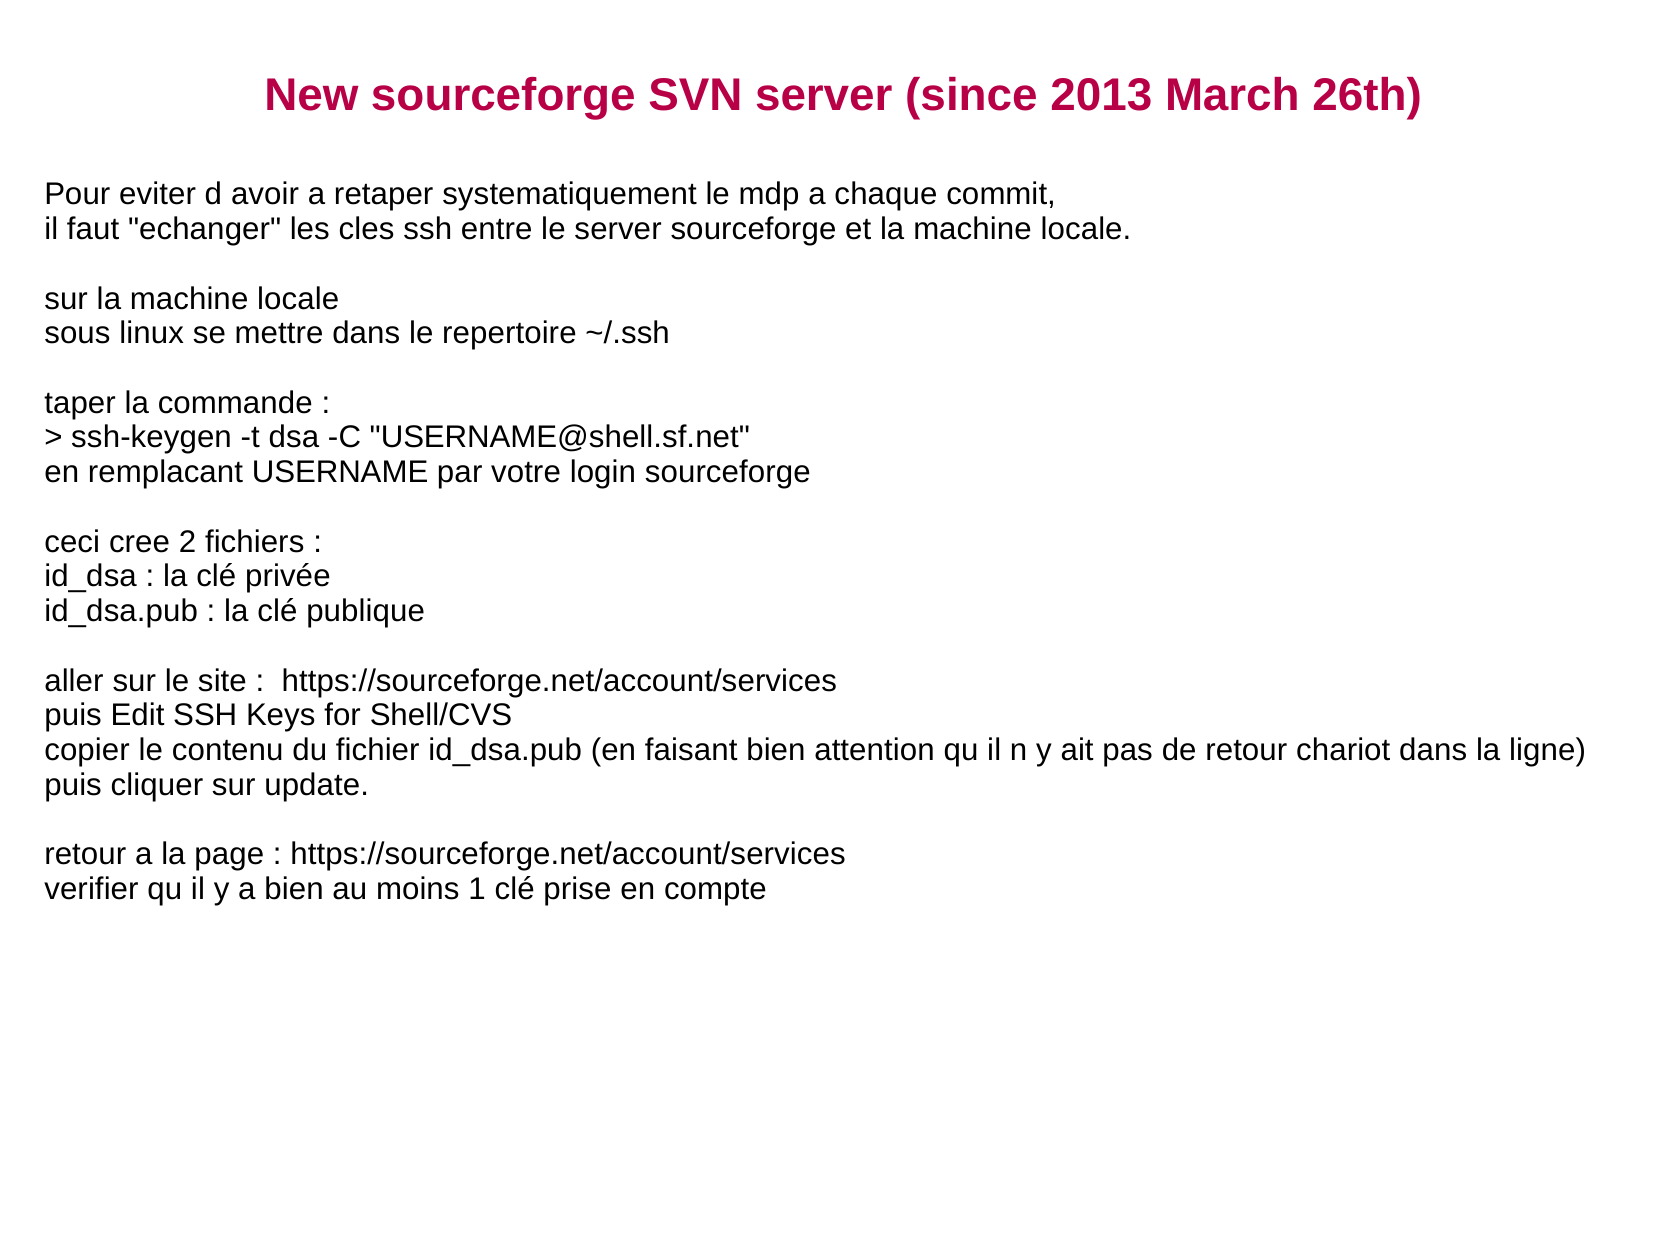

New sourceforge SVN server (since 2013 March 26th)
Pour eviter d avoir a retaper systematiquement le mdp a chaque commit,
il faut "echanger" les cles ssh entre le server sourceforge et la machine locale.
sur la machine locale
sous linux se mettre dans le repertoire ~/.ssh
taper la commande :
> ssh-keygen -t dsa -C "USERNAME@shell.sf.net"
en remplacant USERNAME par votre login sourceforge
ceci cree 2 fichiers :
id_dsa : la clé privée
id_dsa.pub : la clé publique
aller sur le site : https://sourceforge.net/account/services
puis Edit SSH Keys for Shell/CVS
copier le contenu du fichier id_dsa.pub (en faisant bien attention qu il n y ait pas de retour chariot dans la ligne)
puis cliquer sur update.
retour a la page : https://sourceforge.net/account/services
verifier qu il y a bien au moins 1 clé prise en compte